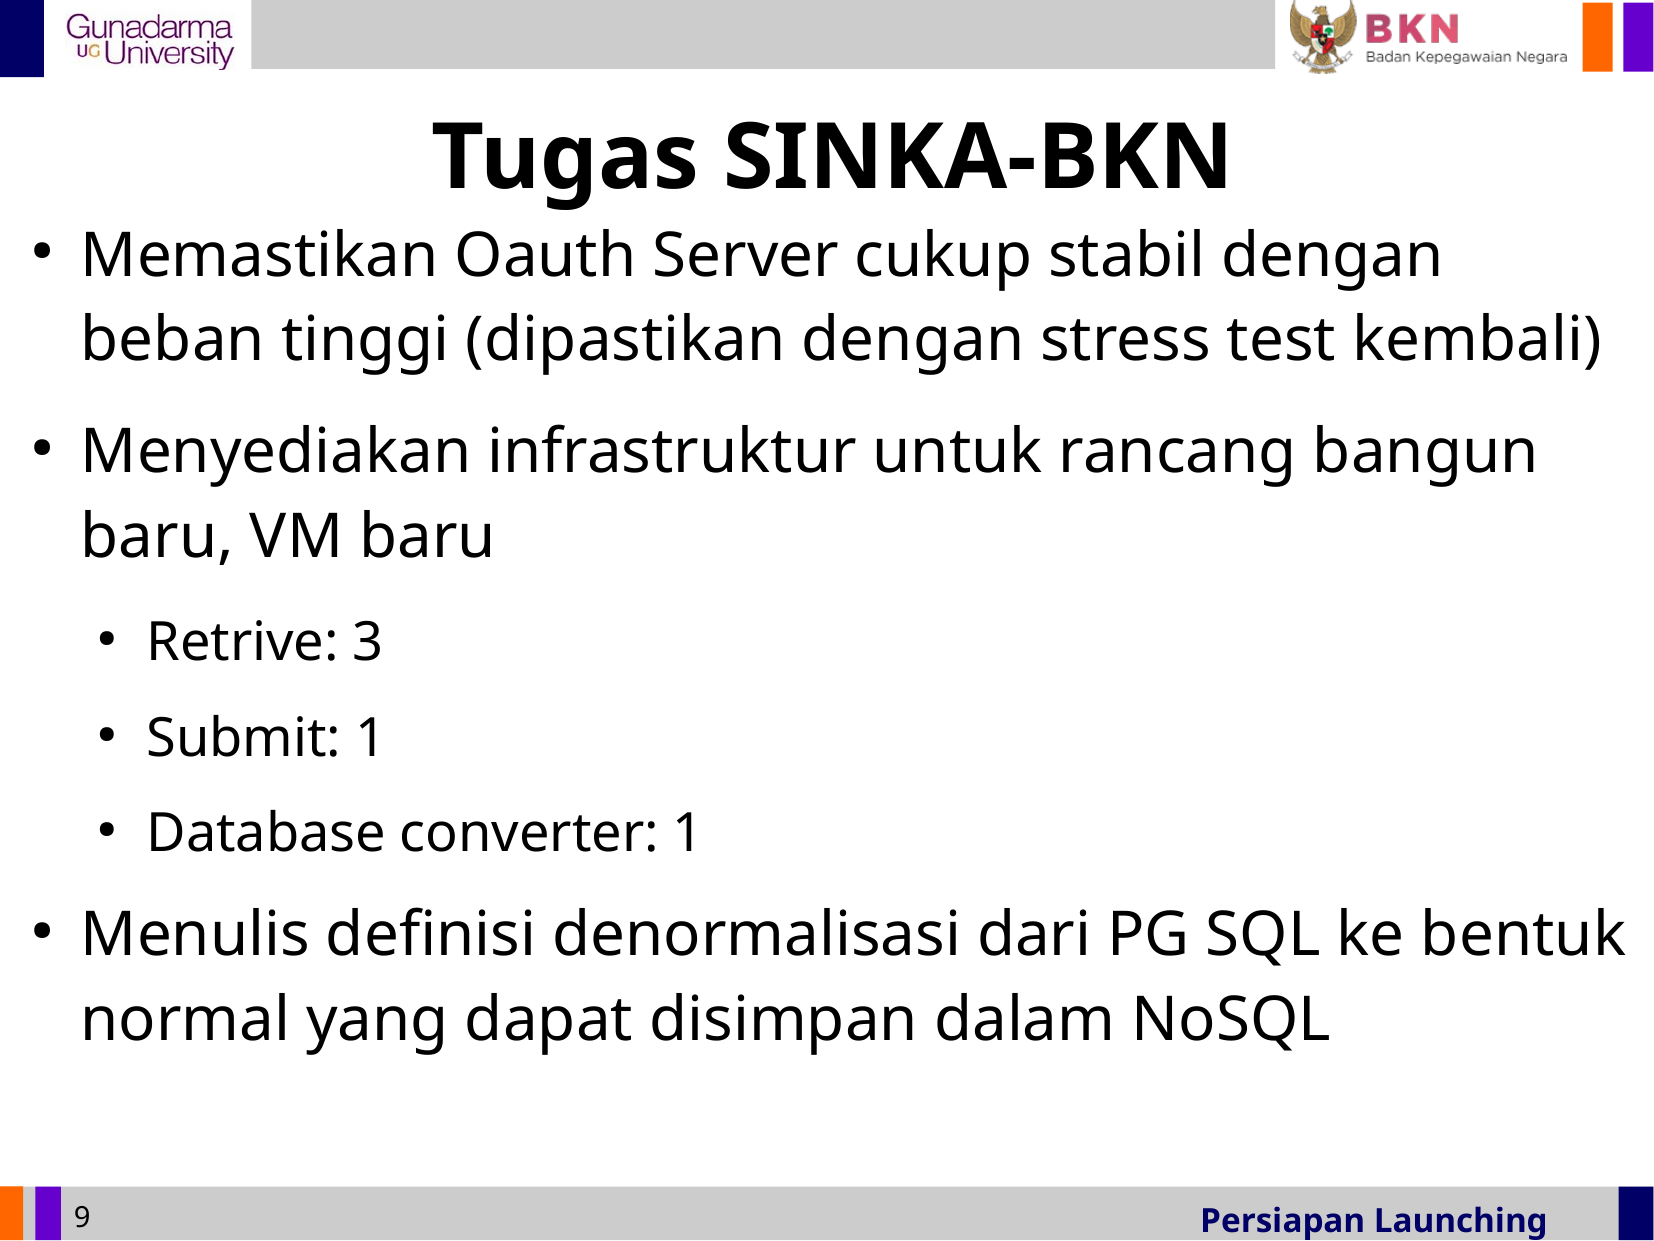

# Tugas SINKA-BKN
Memastikan Oauth Server cukup stabil dengan beban tinggi (dipastikan dengan stress test kembali)
Menyediakan infrastruktur untuk rancang bangun baru, VM baru
Retrive: 3
Submit: 1
Database converter: 1
Menulis definisi denormalisasi dari PG SQL ke bentuk normal yang dapat disimpan dalam NoSQL